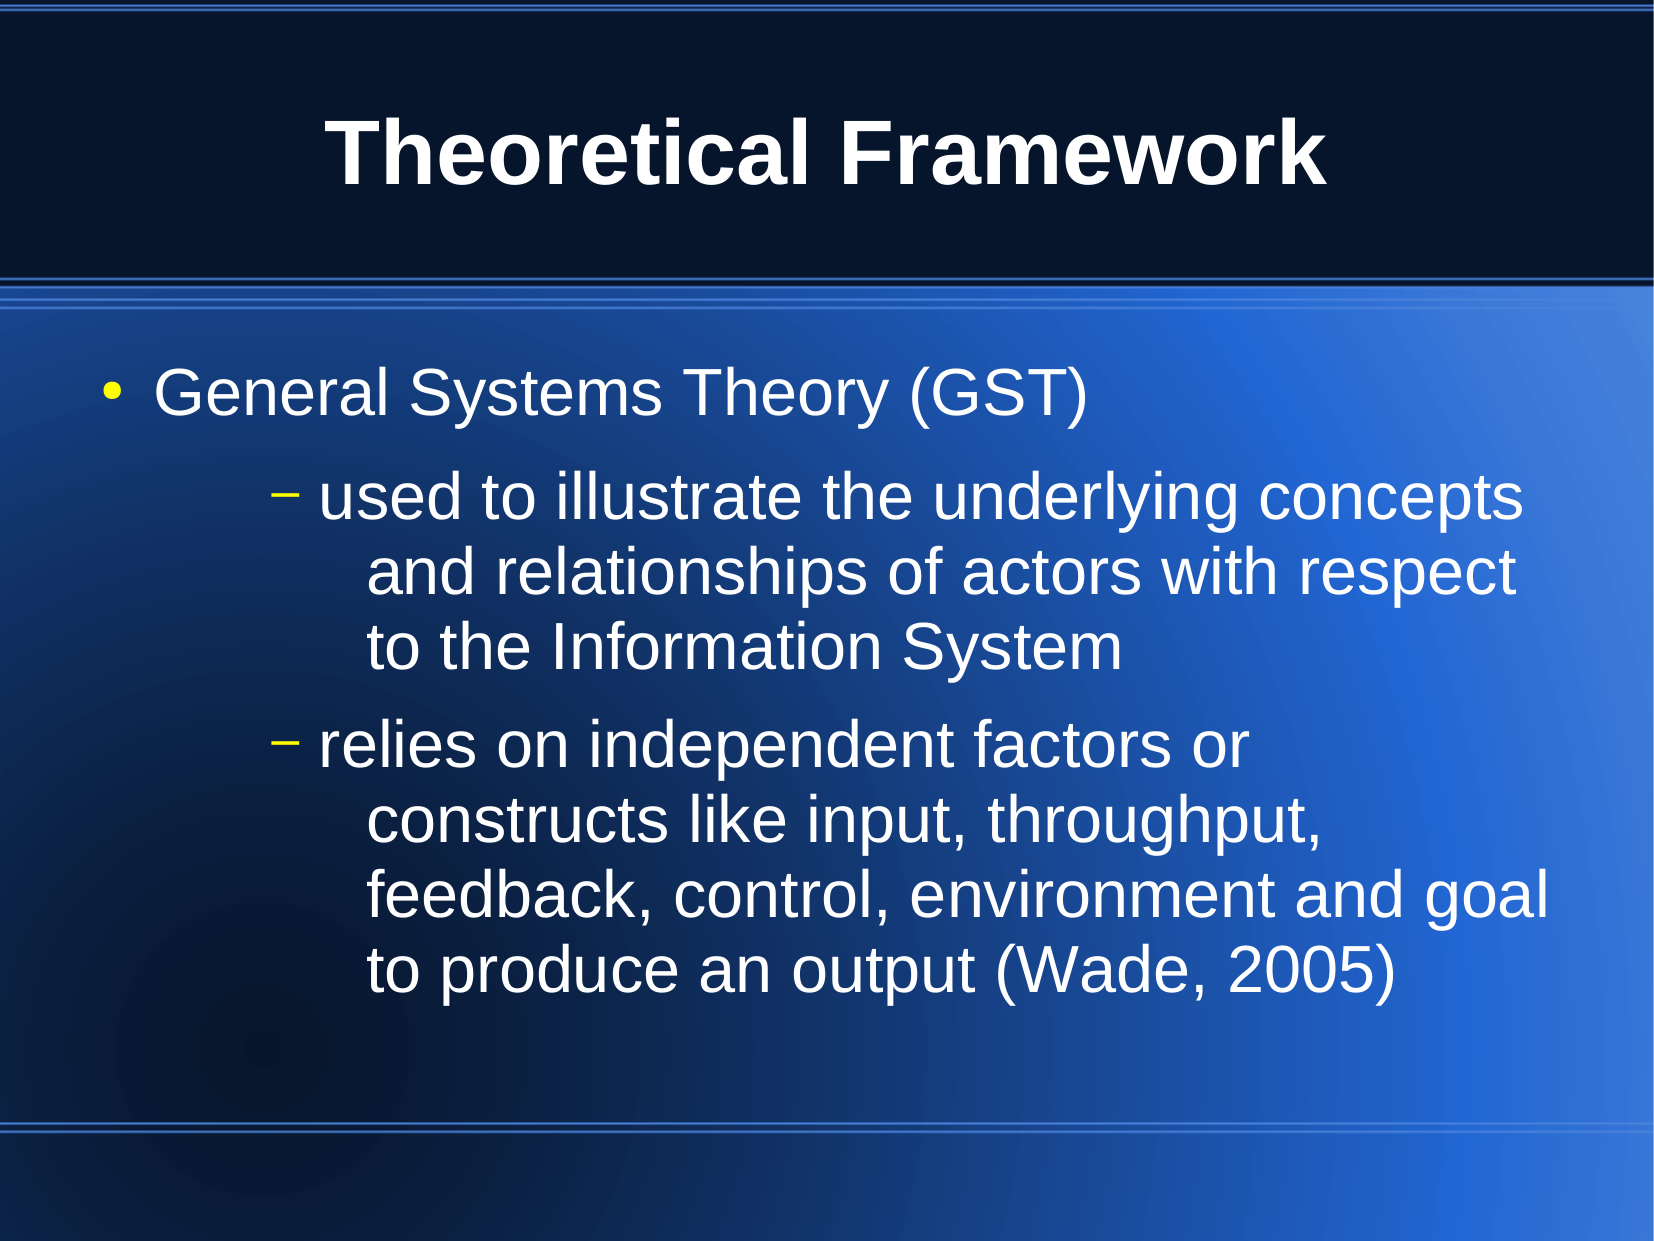

# Theoretical Framework
General Systems Theory (GST)
used to illustrate the underlying concepts and relationships of actors with respect to the Information System
relies on independent factors or constructs like input, throughput, feedback, control, environment and goal to produce an output (Wade, 2005)